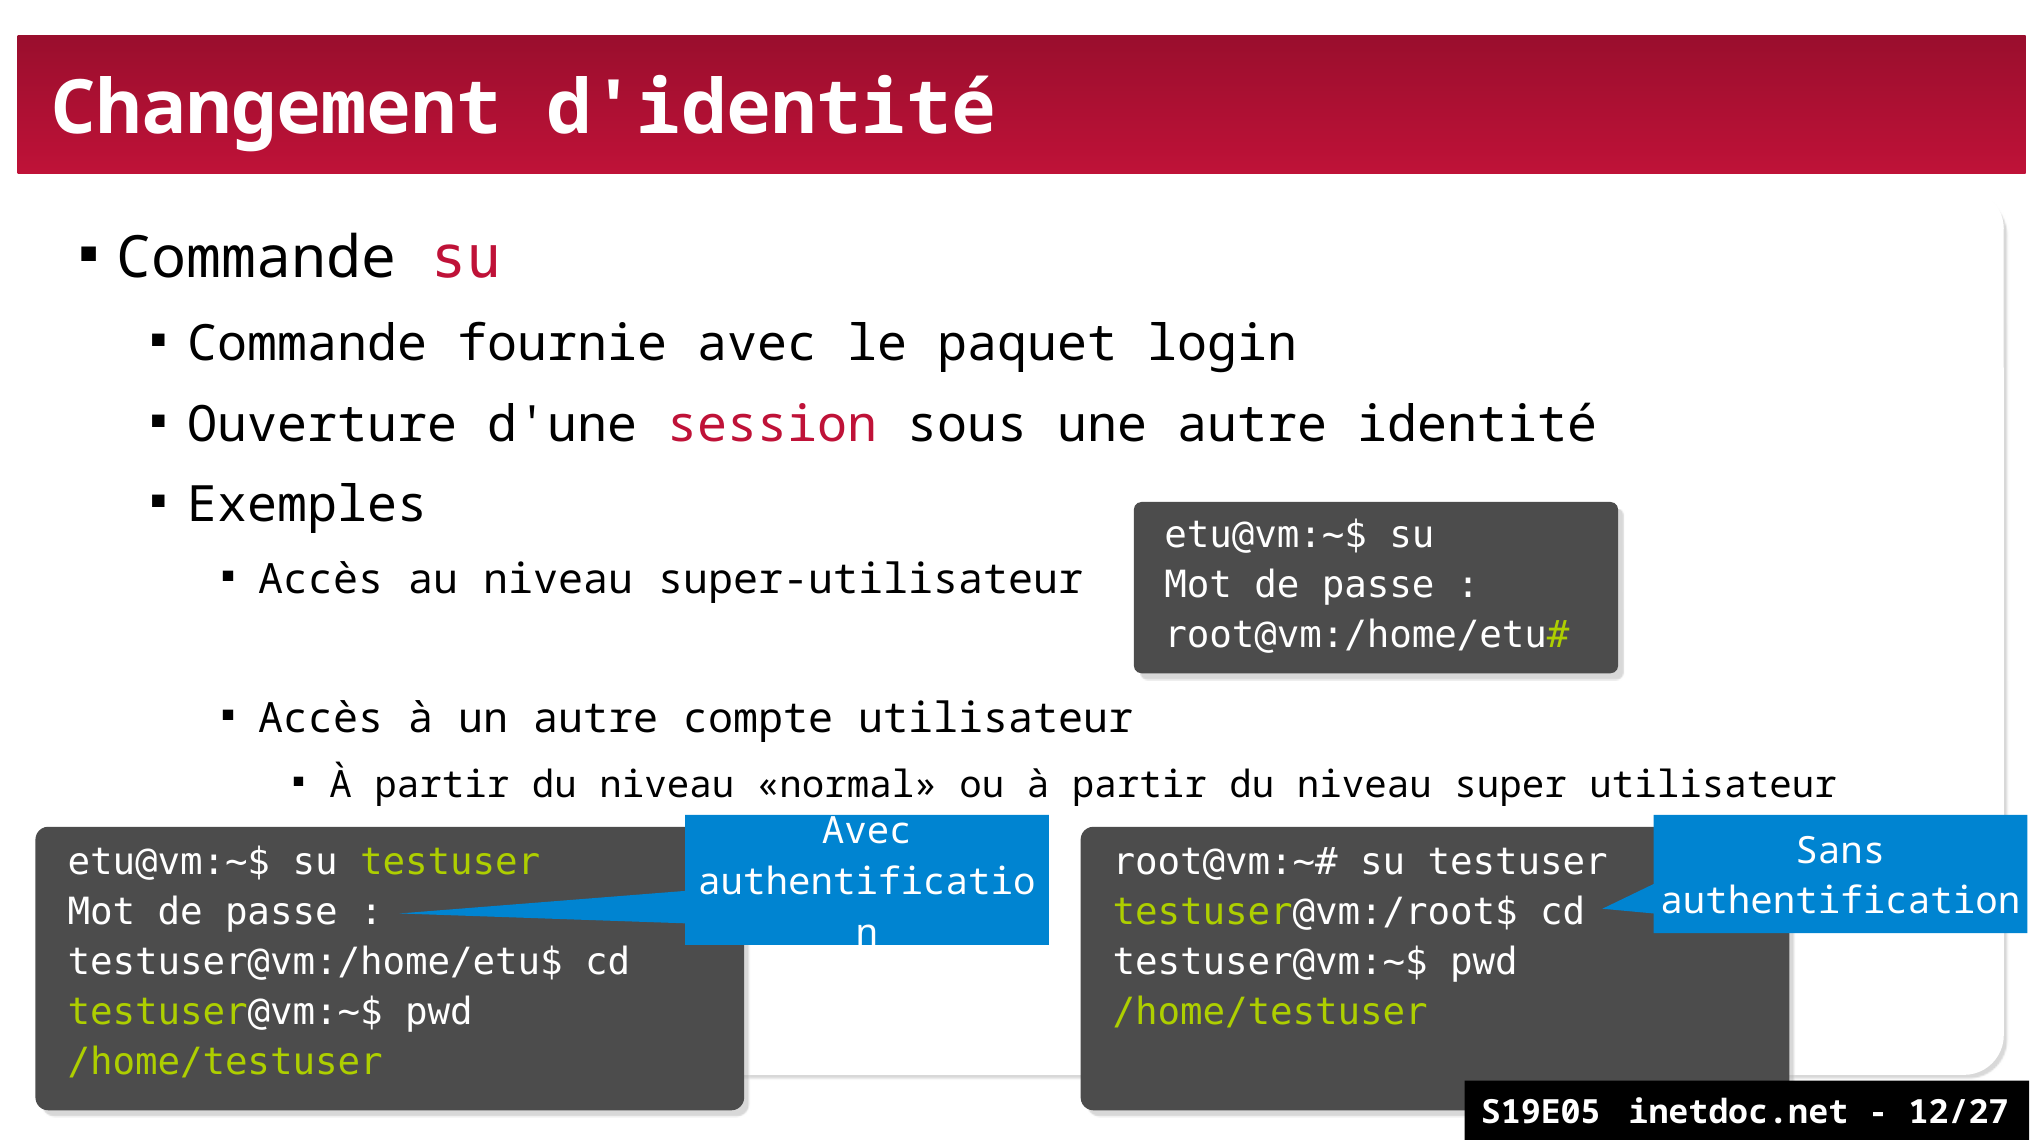

Changement d'identité
Commande su
Commande fournie avec le paquet login
Ouverture d'une session sous une autre identité
Exemples
Accès au niveau super-utilisateur
Accès à un autre compte utilisateur
À partir du niveau «normal» ou à partir du niveau super utilisateur
etu@vm:~$ su
Mot de passe :
root@vm:/home/etu#
Avec authentification
Sans authentification
etu@vm:~$ su testuser
Mot de passe :
testuser@vm:/home/etu$ cd
testuser@vm:~$ pwd
/home/testuser
root@vm:~# su testuser
testuser@vm:/root$ cd
testuser@vm:~$ pwd
/home/testuser
S19E05	inetdoc.net - /27